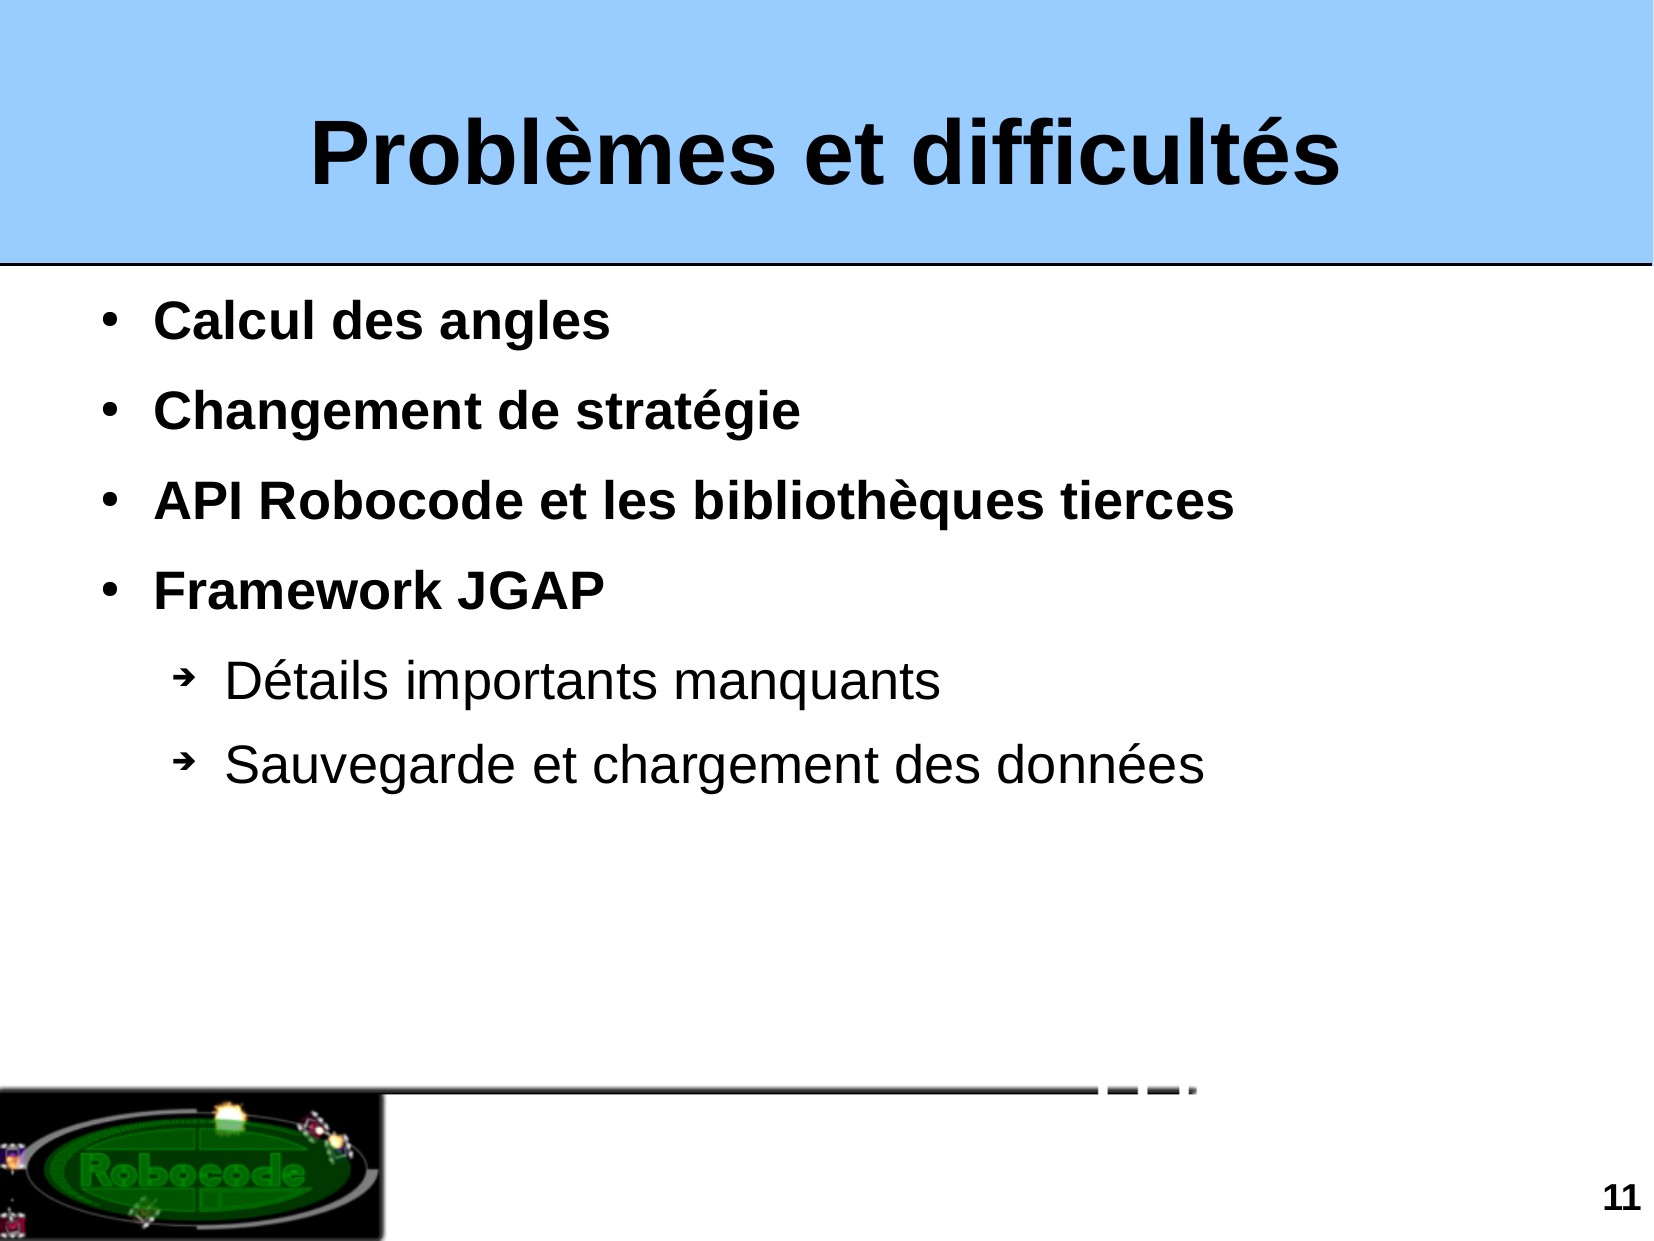

# Problèmes et difficultés
Calcul des angles
Changement de stratégie
API Robocode et les bibliothèques tierces
Framework JGAP
Détails importants manquants
Sauvegarde et chargement des données